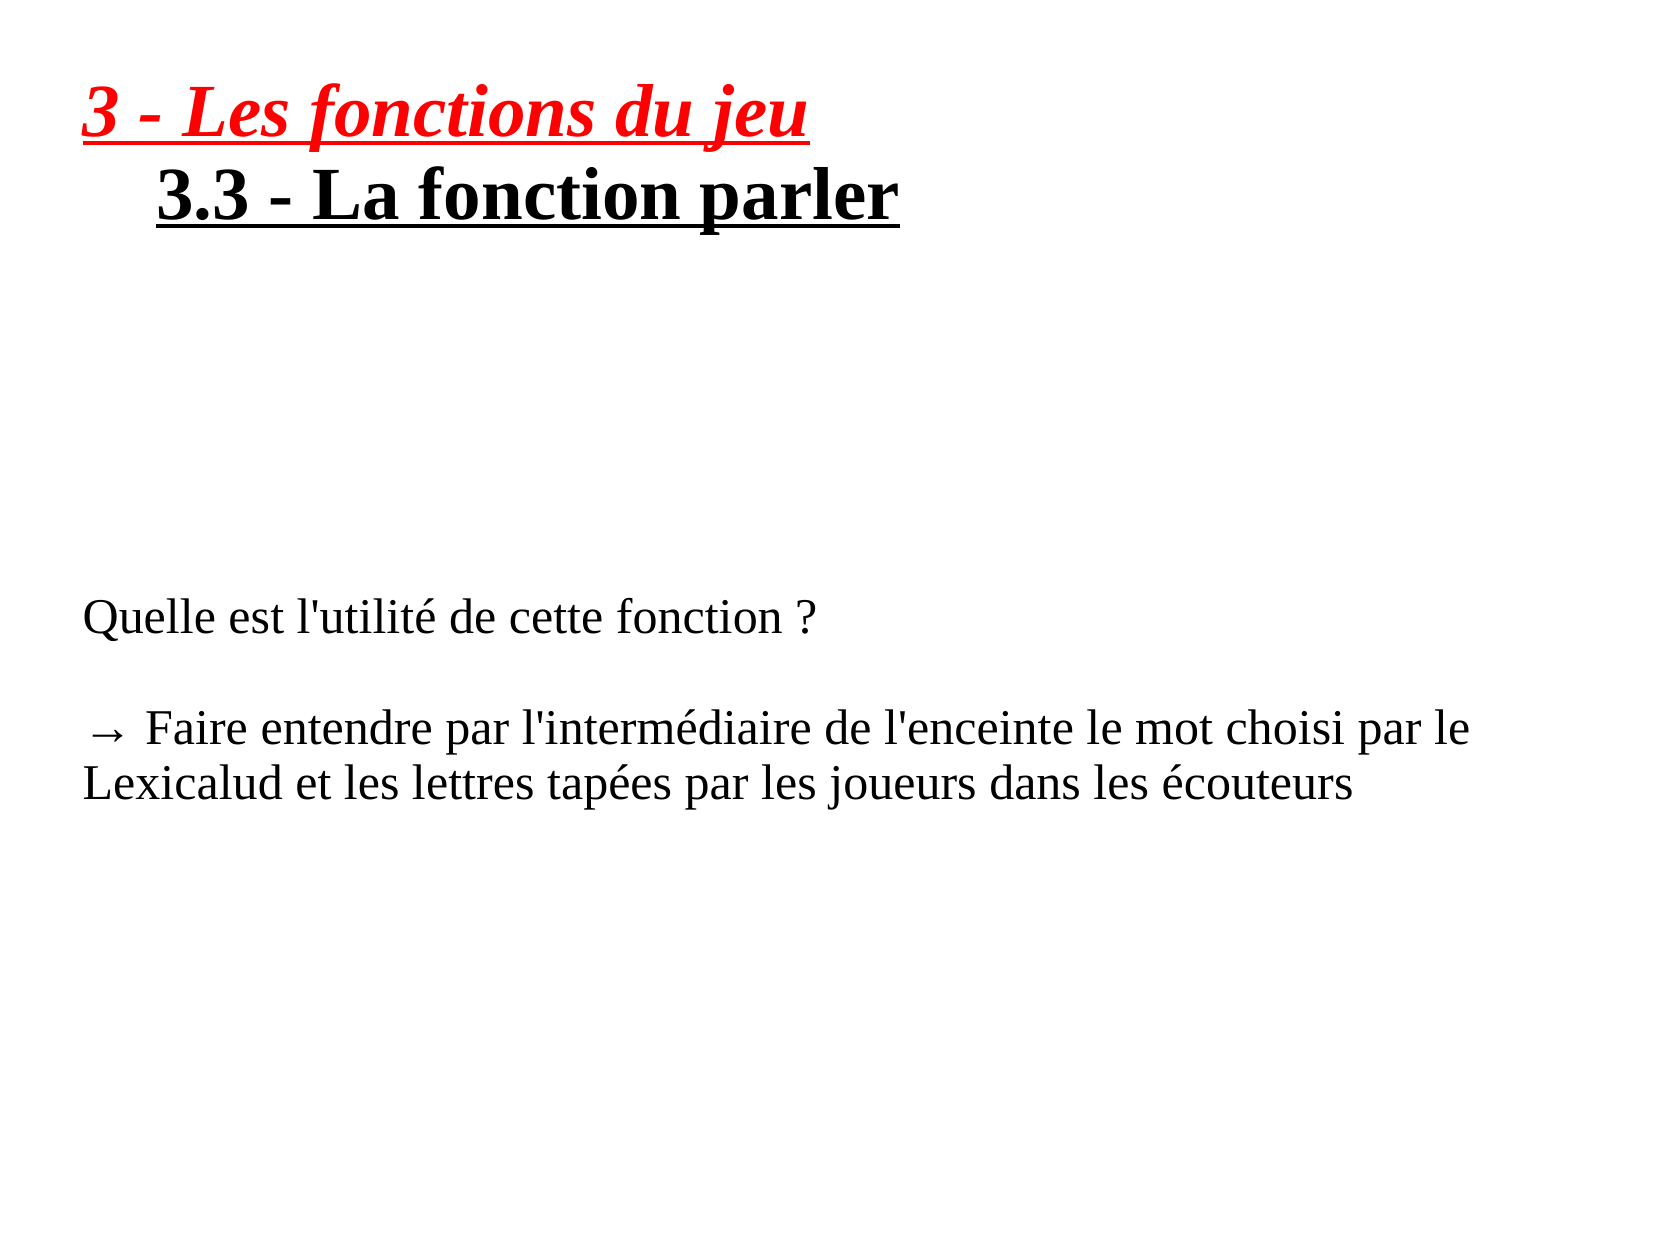

# 3 - Les fonctions du jeu 3.3 - La fonction parler
Quelle est l'utilité de cette fonction ?
→ Faire entendre par l'intermédiaire de l'enceinte le mot choisi par le Lexicalud et les lettres tapées par les joueurs dans les écouteurs